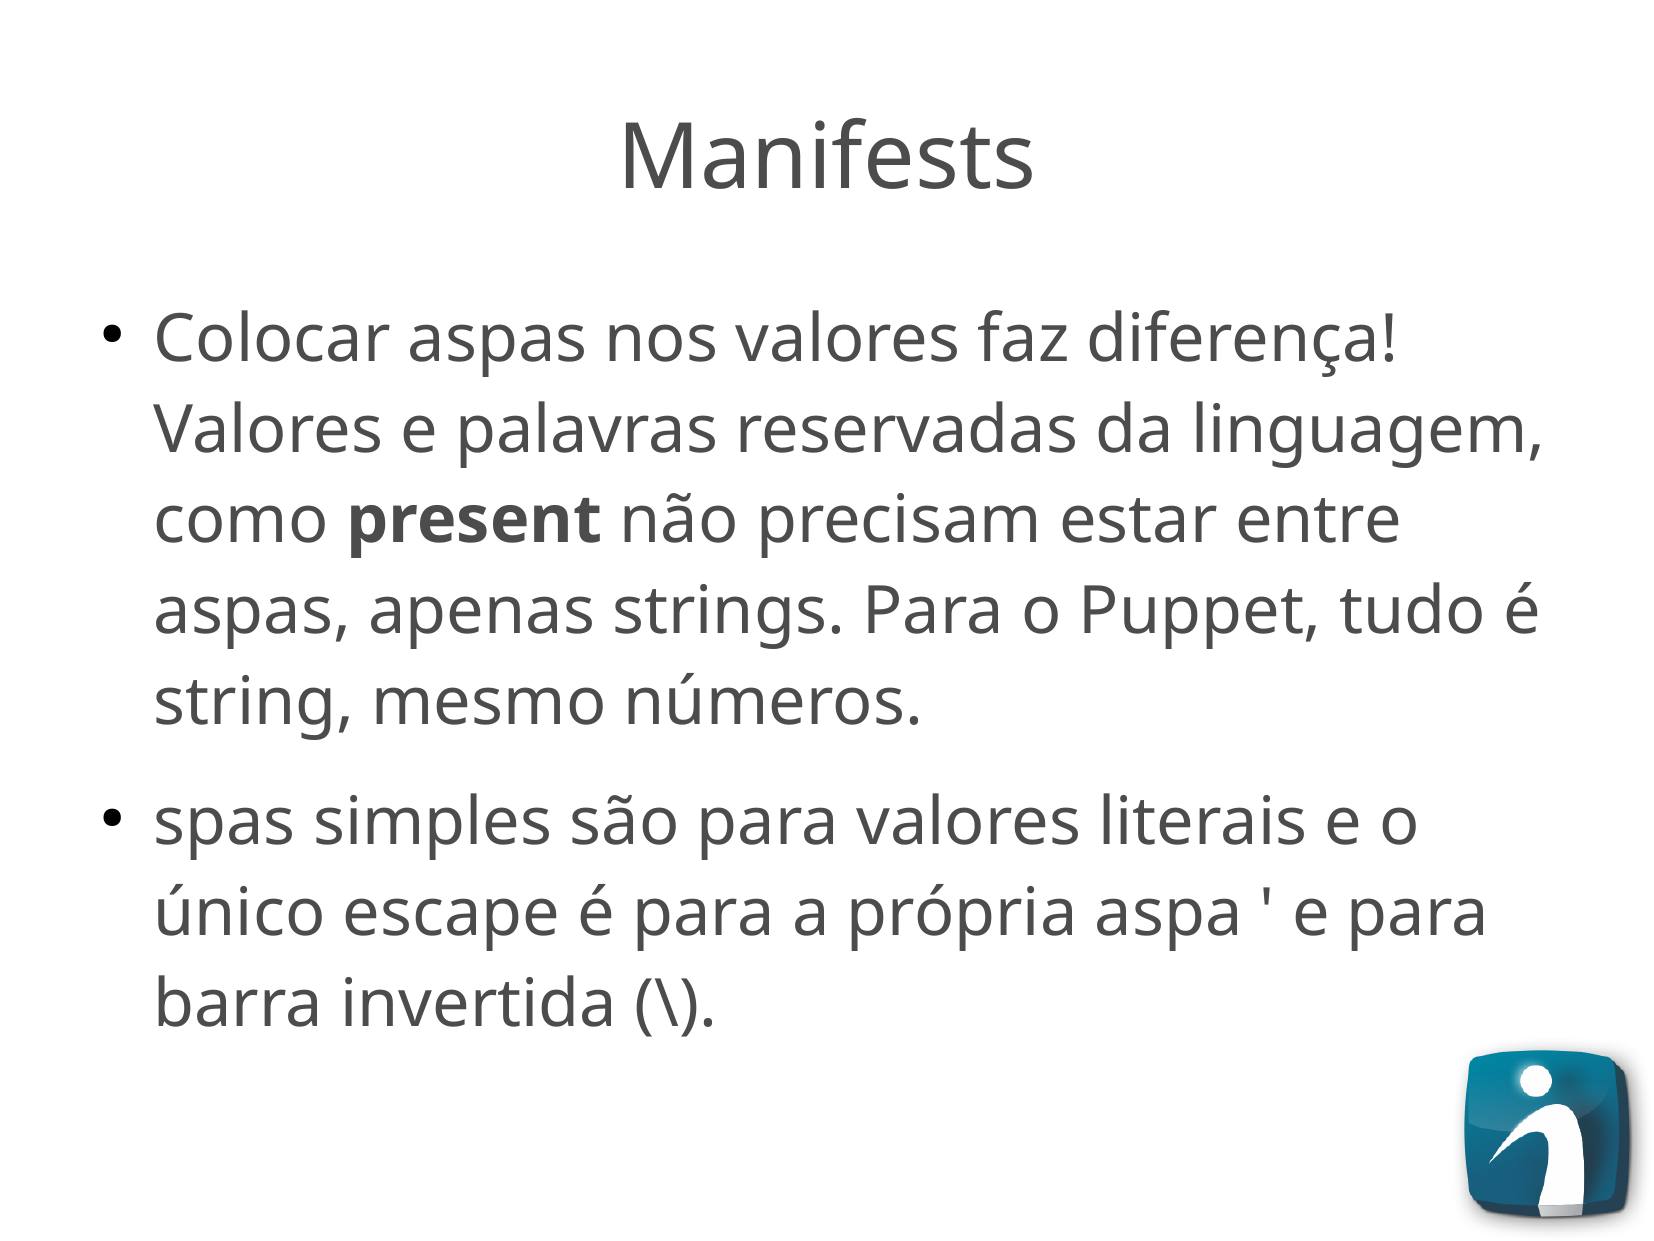

# Manifests
Colocar aspas nos valores faz diferença! Valores e palavras reservadas da linguagem, como present não precisam estar entre aspas, apenas strings. Para o Puppet, tudo é string, mesmo números.
spas simples são para valores literais e o único escape é para a própria aspa ' e para barra invertida (\).